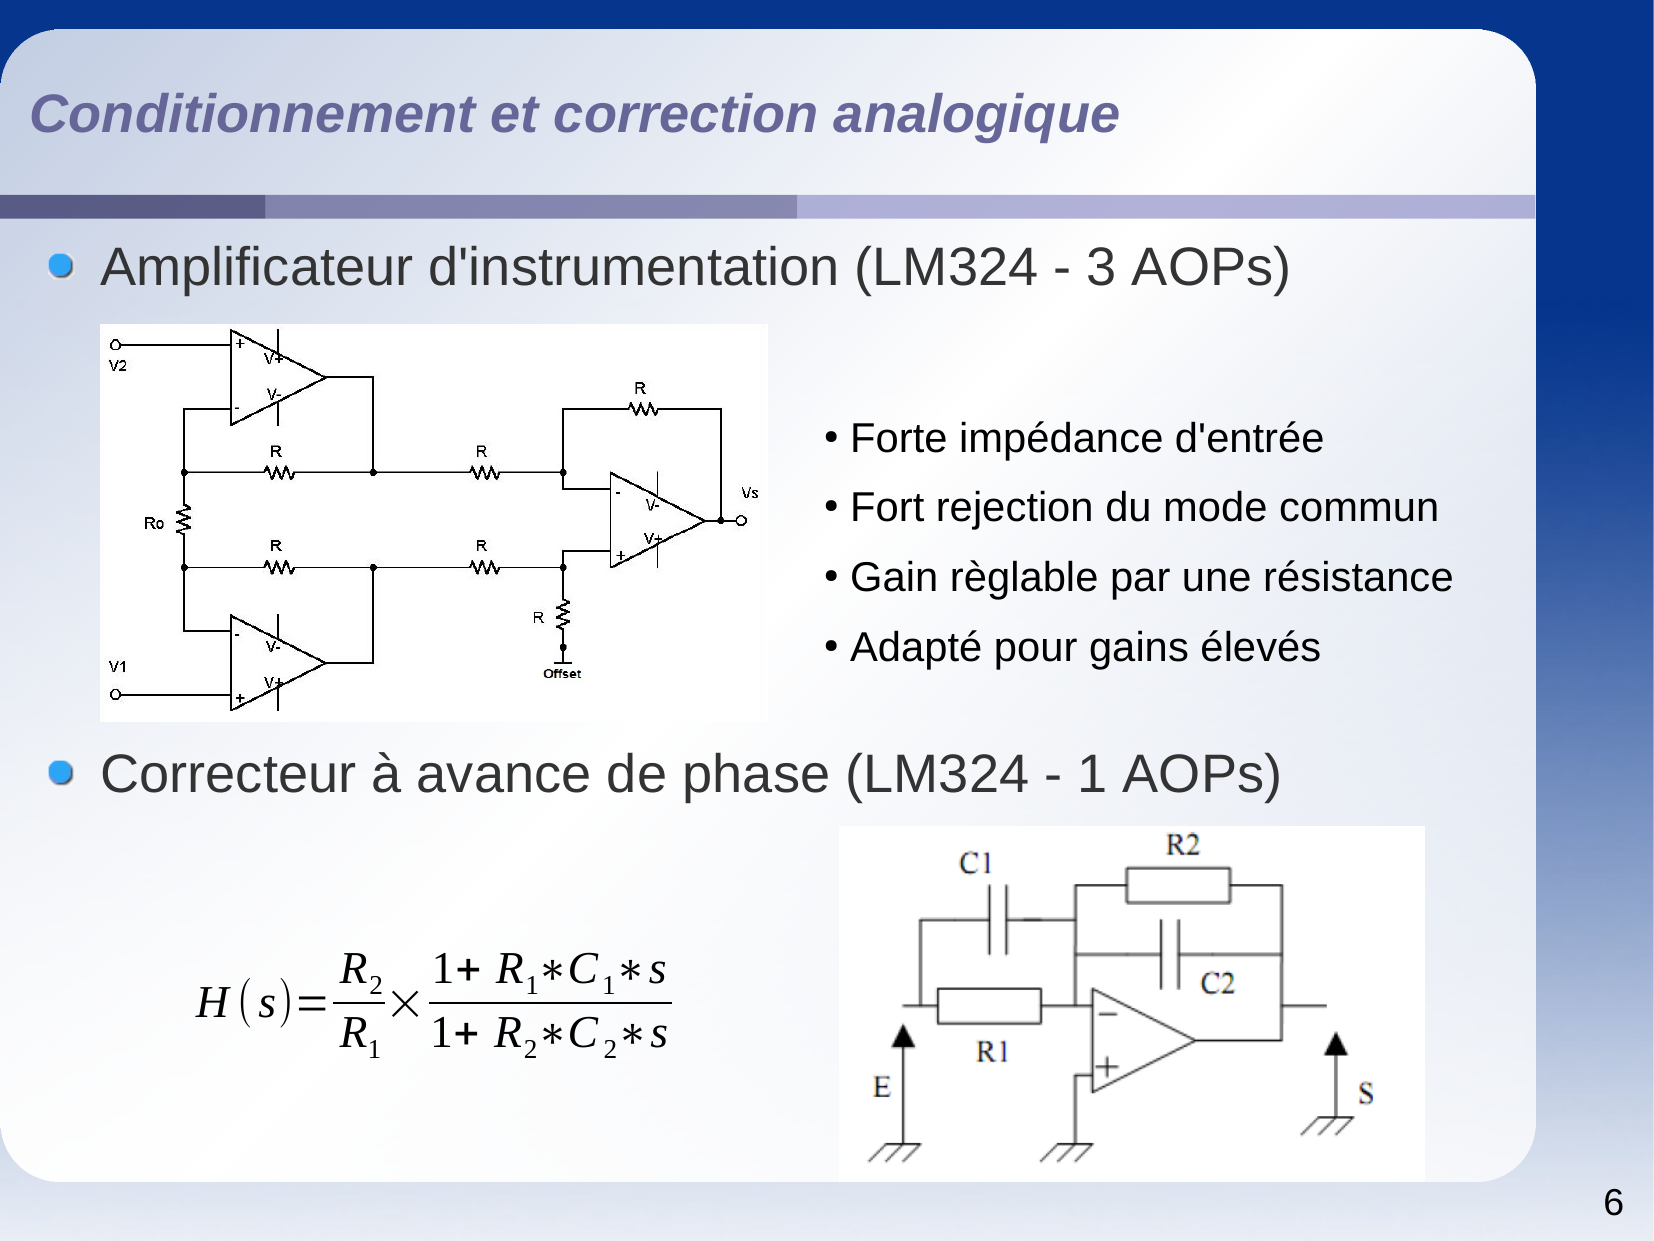

# Conditionnement et correction analogique
Amplificateur d'instrumentation (LM324 - 3 AOPs)
Correcteur à avance de phase (LM324 - 1 AOPs)
 Forte impédance d'entrée
 Fort rejection du mode commun
 Gain règlable par une résistance
 Adapté pour gains élevés
6